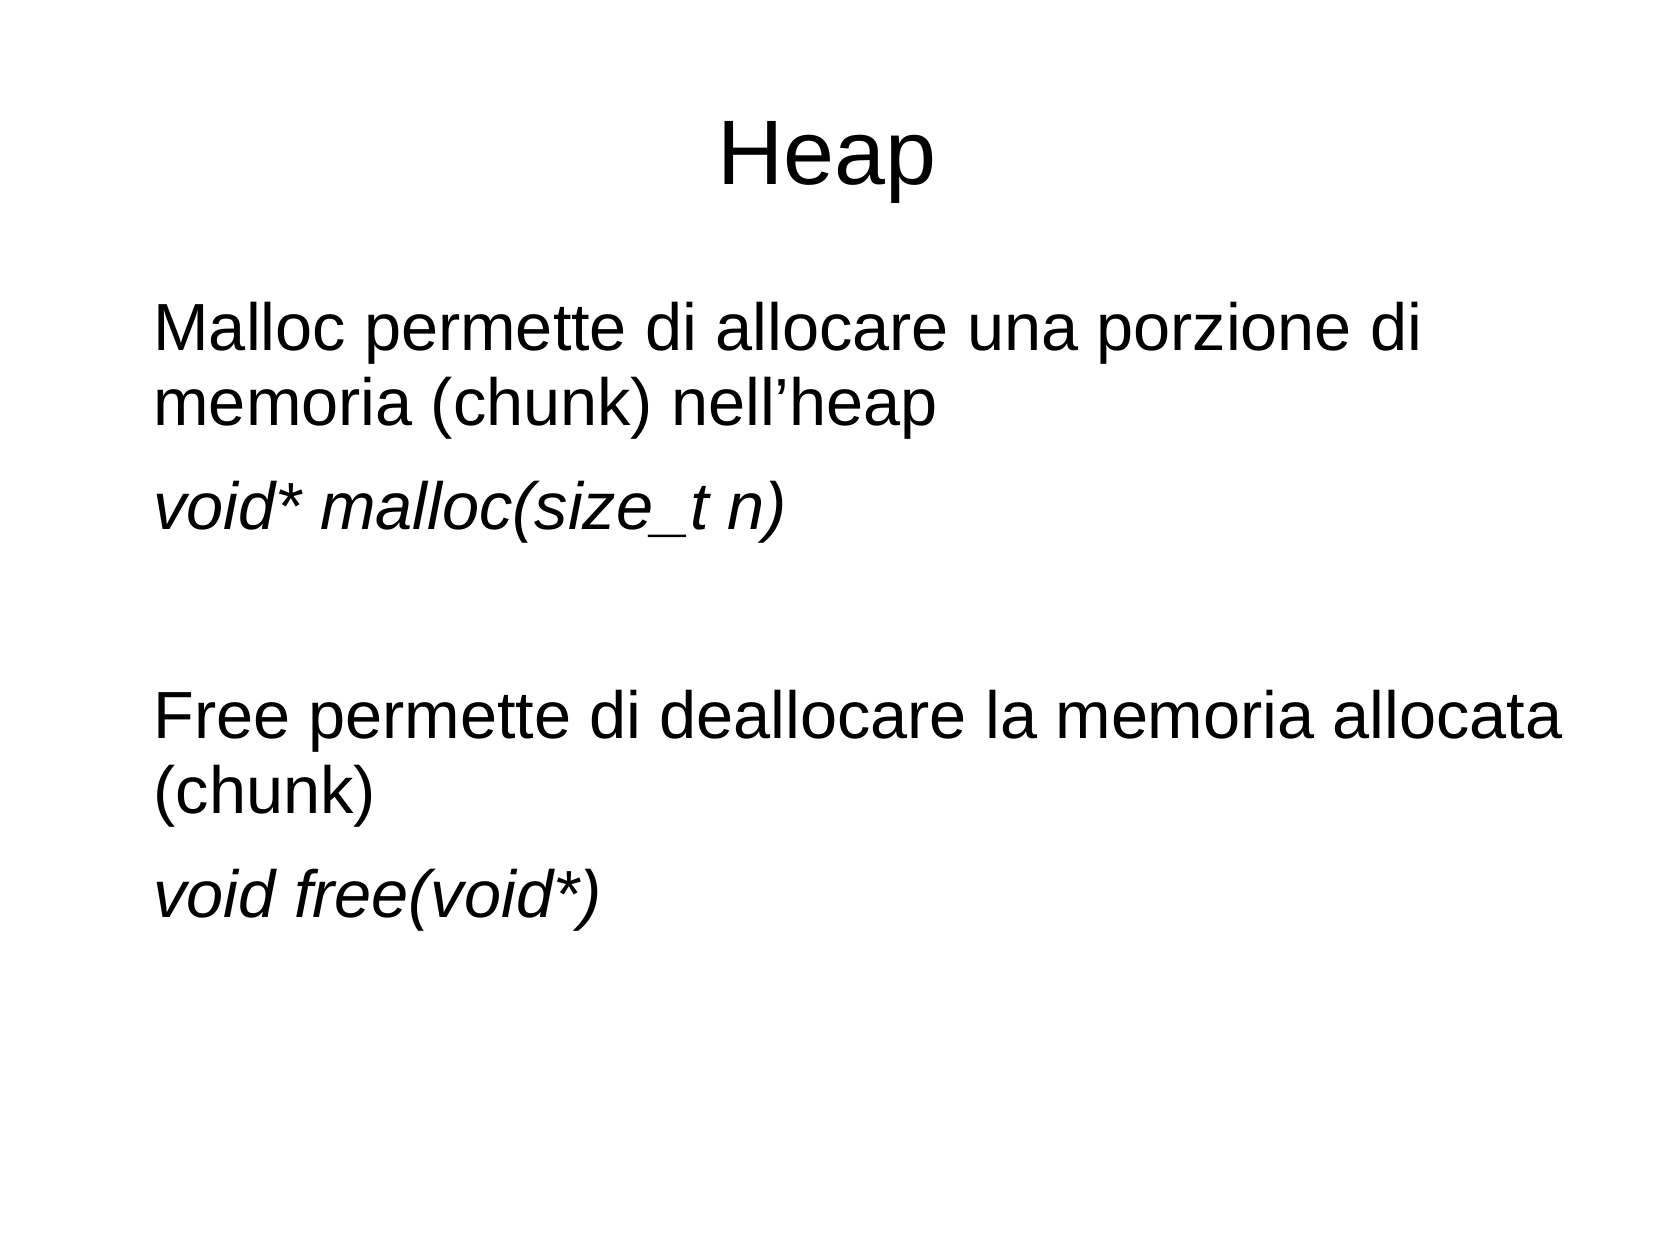

# Heap
Malloc permette di allocare una porzione di memoria (chunk) nell’heap
void* malloc(size_t n)
Free permette di deallocare la memoria allocata (chunk)
void free(void*)